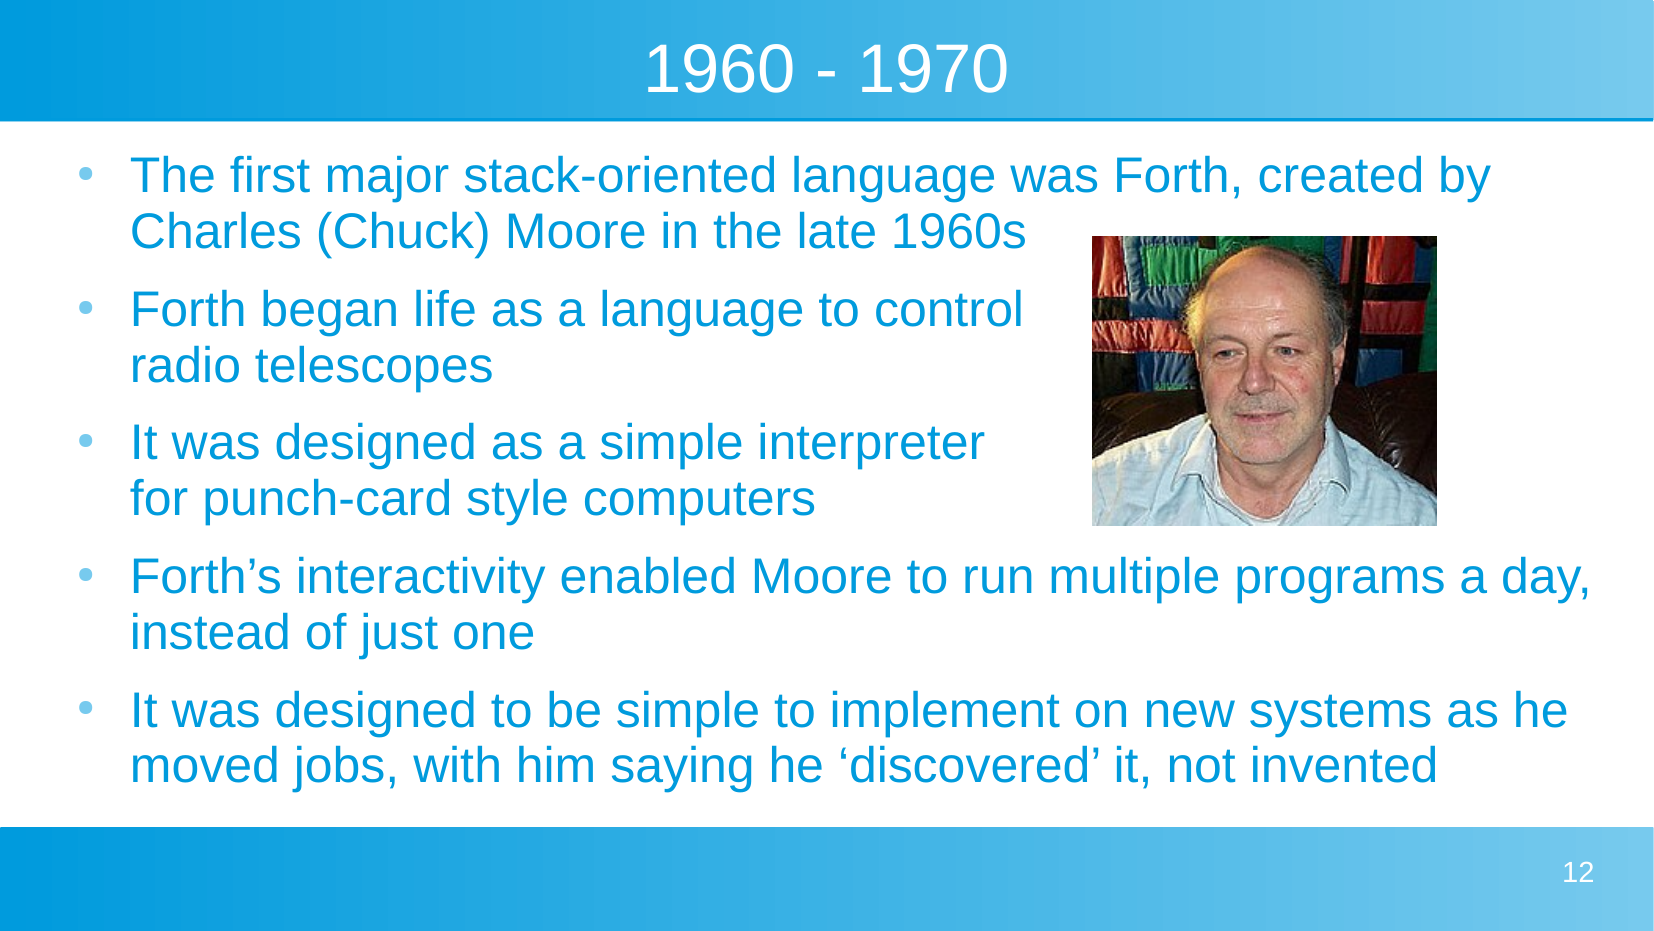

# 1960 - 1970
The first major stack-oriented language was Forth, created by Charles (Chuck) Moore in the late 1960s
Forth began life as a language to control
radio telescopes
It was designed as a simple interpreter
for punch-card style computers
Forth’s interactivity enabled Moore to run multiple programs a day, instead of just one
It was designed to be simple to implement on new systems as he moved jobs, with him saying he ‘discovered’ it, not invented
12